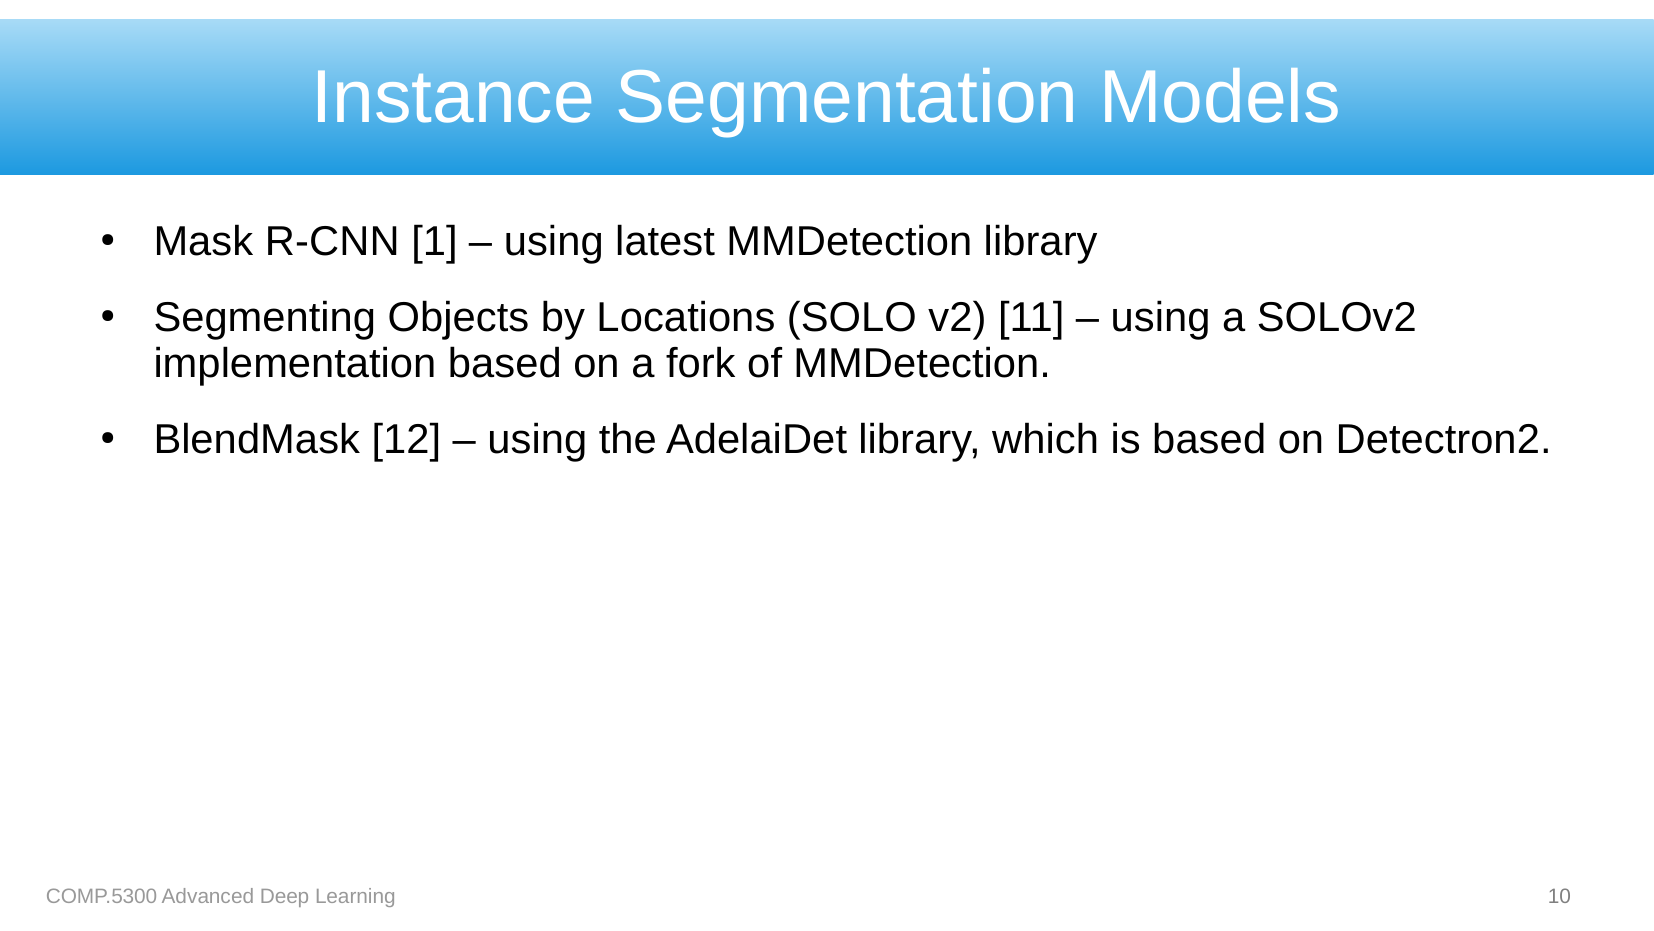

# Instance Segmentation Models
Mask R-CNN [1] – using latest MMDetection library
Segmenting Objects by Locations (SOLO v2) [11] – using a SOLOv2 implementation based on a fork of MMDetection.
BlendMask [12] – using the AdelaiDet library, which is based on Detectron2.
10